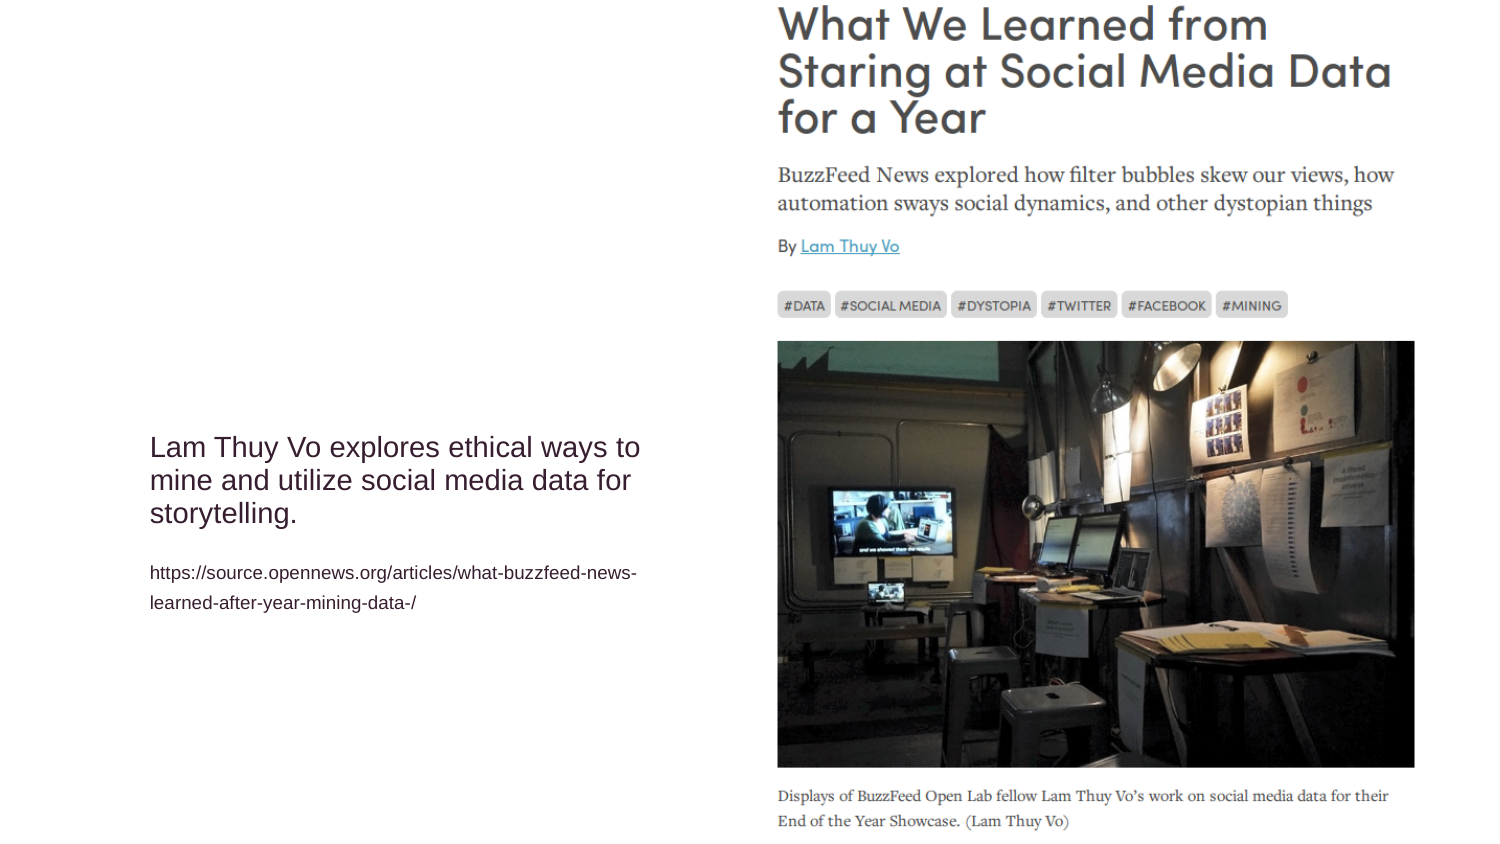

Lam Thuy Vo explores ethical ways to mine and utilize social media data for storytelling.
https://source.opennews.org/articles/what-buzzfeed-news-learned-after-year-mining-data-/